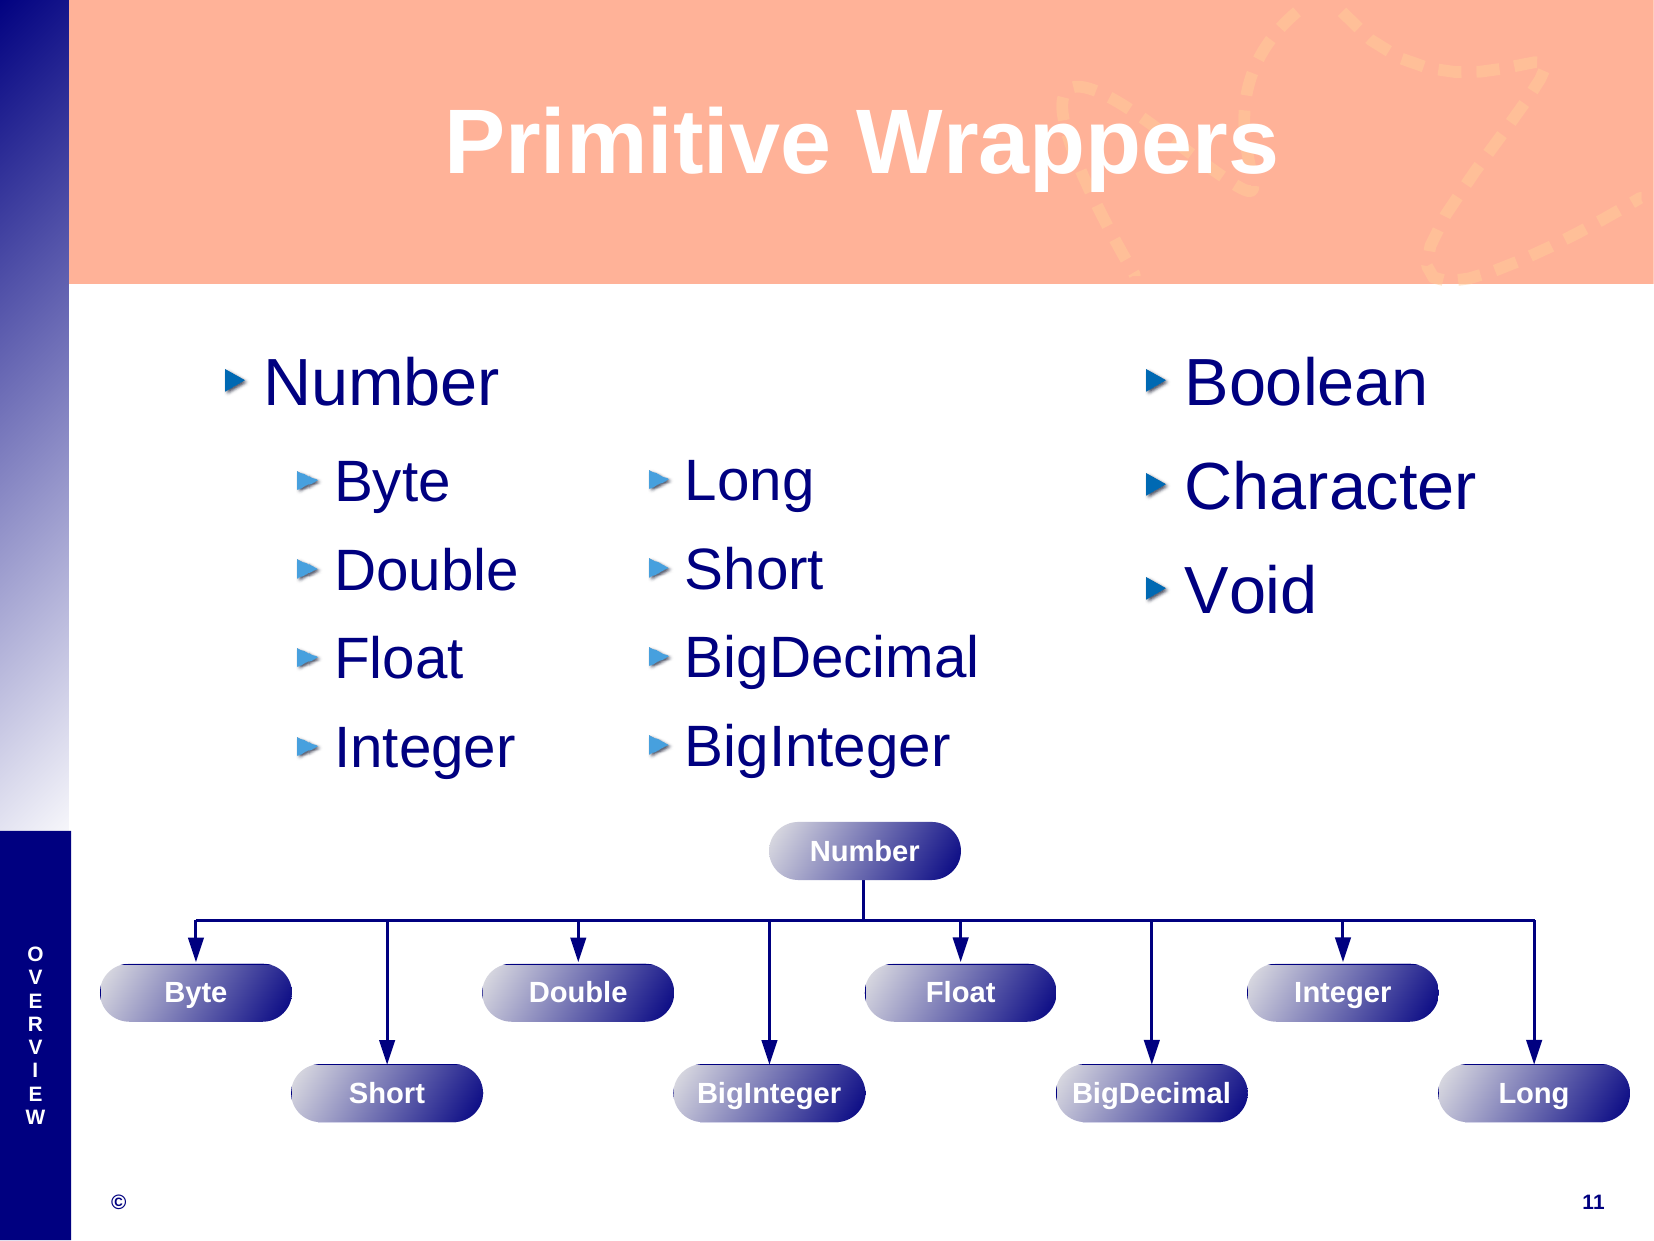

Primitive Wrappers
# Number
Byte
Double
Float
Integer
Boolean
Character
Void
Long
Short
BigDecimal
BigInteger
Number
Byte
Double
Float
Integer
Short
BigInteger
BigDecimal
Long
O
V
E
R
V
I
E
W